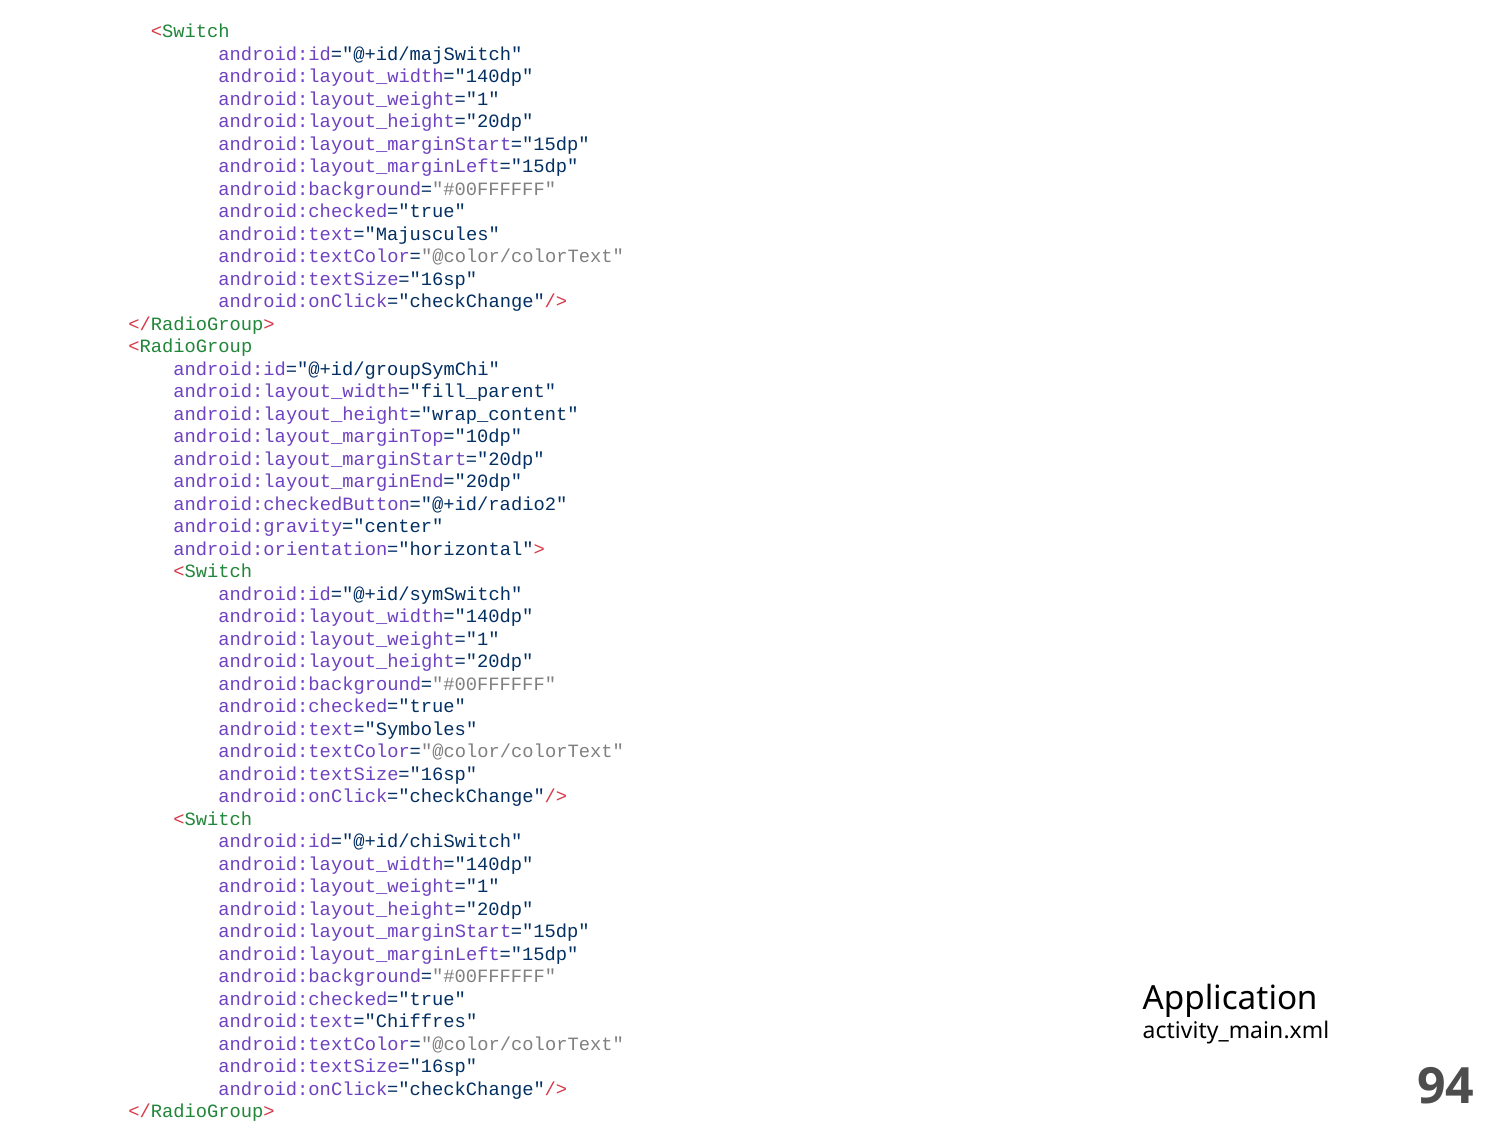

<Switch
 android:id="@+id/majSwitch"
 android:layout_width="140dp"
 android:layout_weight="1"
 android:layout_height="20dp"
 android:layout_marginStart="15dp"
 android:layout_marginLeft="15dp"
 android:background="#00FFFFFF"
 android:checked="true"
 android:text="Majuscules"
 android:textColor="@color/colorText"
 android:textSize="16sp"
 android:onClick="checkChange"/>
 </RadioGroup>
 <RadioGroup
 android:id="@+id/groupSymChi"
 android:layout_width="fill_parent"
 android:layout_height="wrap_content"
 android:layout_marginTop="10dp"
 android:layout_marginStart="20dp"
 android:layout_marginEnd="20dp"
 android:checkedButton="@+id/radio2"
 android:gravity="center"
 android:orientation="horizontal">
 <Switch
 android:id="@+id/symSwitch"
 android:layout_width="140dp"
 android:layout_weight="1"
 android:layout_height="20dp"
 android:background="#00FFFFFF"
 android:checked="true"
 android:text="Symboles"
 android:textColor="@color/colorText"
 android:textSize="16sp"
 android:onClick="checkChange"/>
 <Switch
 android:id="@+id/chiSwitch"
 android:layout_width="140dp"
 android:layout_weight="1"
 android:layout_height="20dp"
 android:layout_marginStart="15dp"
 android:layout_marginLeft="15dp"
 android:background="#00FFFFFF"
 android:checked="true"
 android:text="Chiffres"
 android:textColor="@color/colorText"
 android:textSize="16sp"
 android:onClick="checkChange"/>
 </RadioGroup>
Application
activity_main.xml